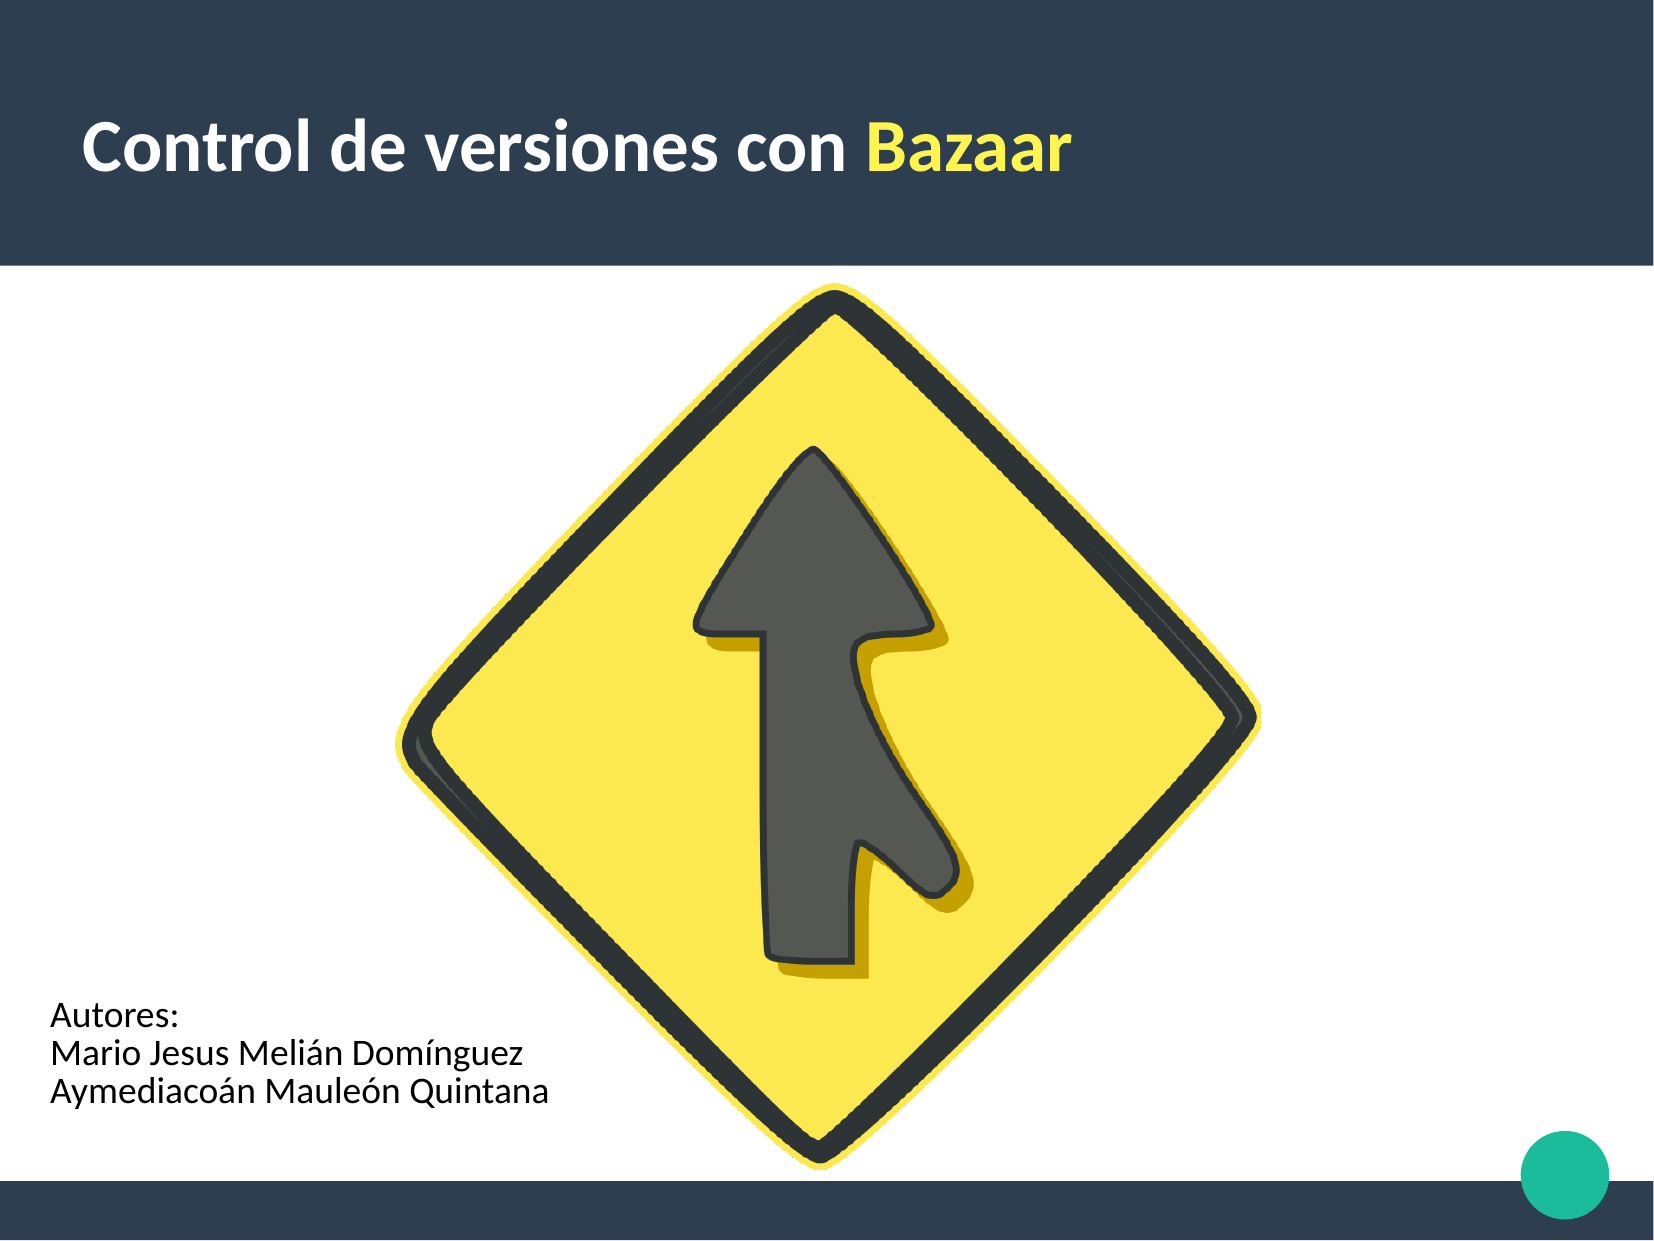

# Control de versiones con Bazaar
Autores:
Mario Jesus Melián Domínguez
Aymediacoán Mauleón Quintana